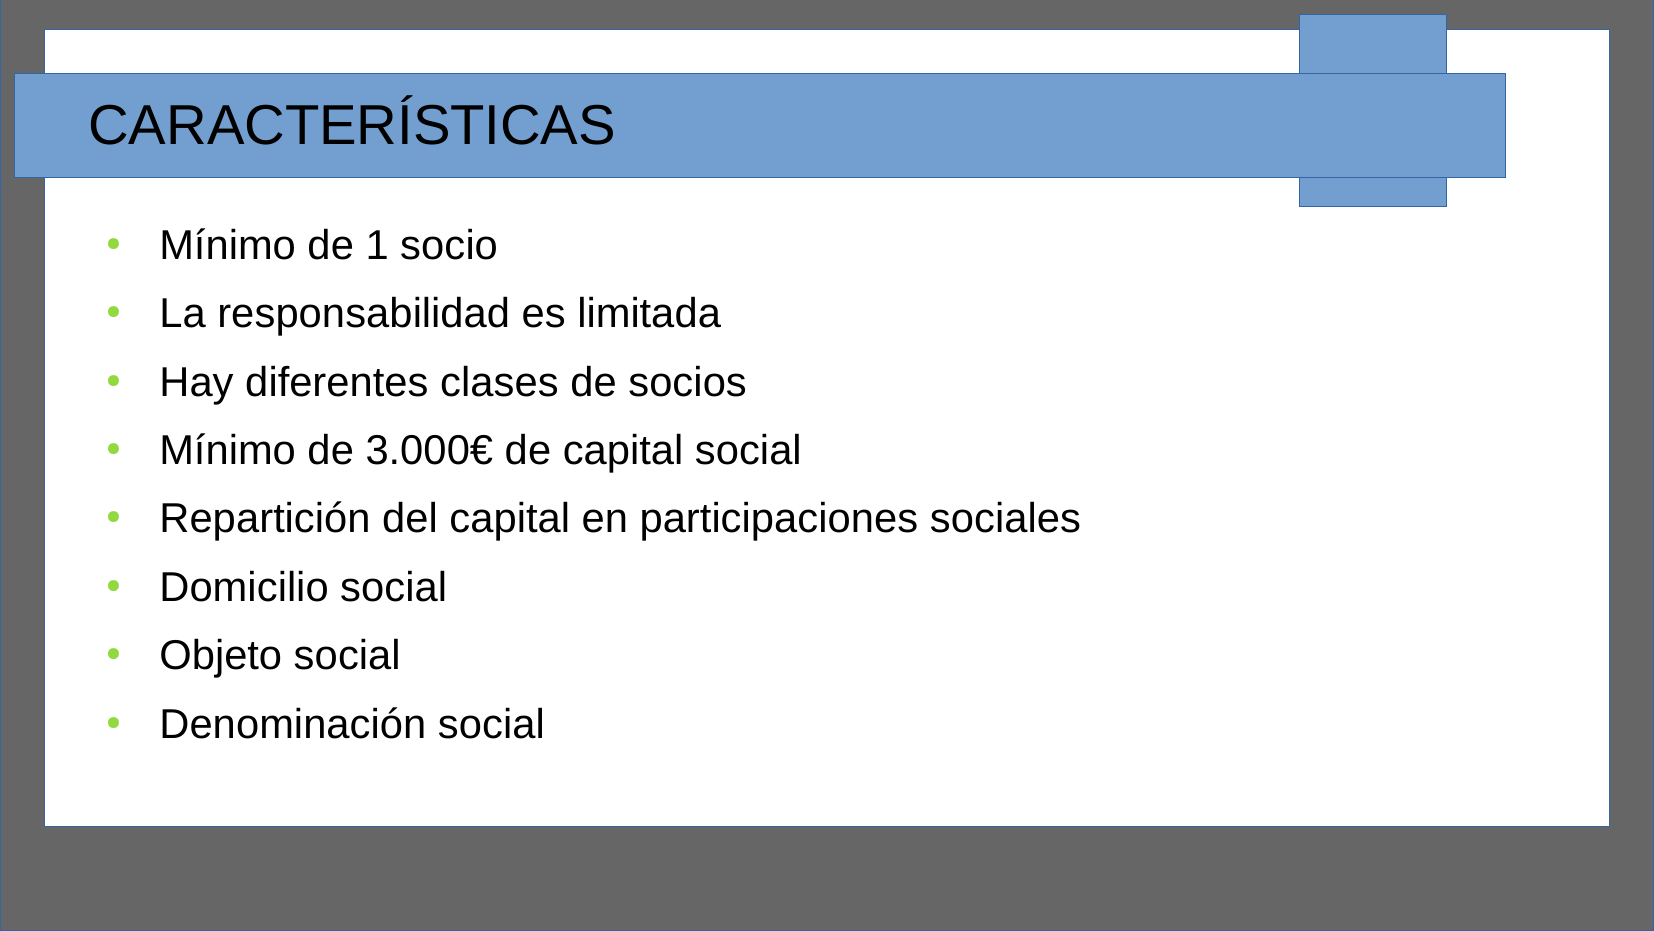

# CARACTERÍSTICAS
Mínimo de 1 socio
La responsabilidad es limitada
Hay diferentes clases de socios
Mínimo de 3.000€ de capital social
Repartición del capital en participaciones sociales
Domicilio social
Objeto social
Denominación social